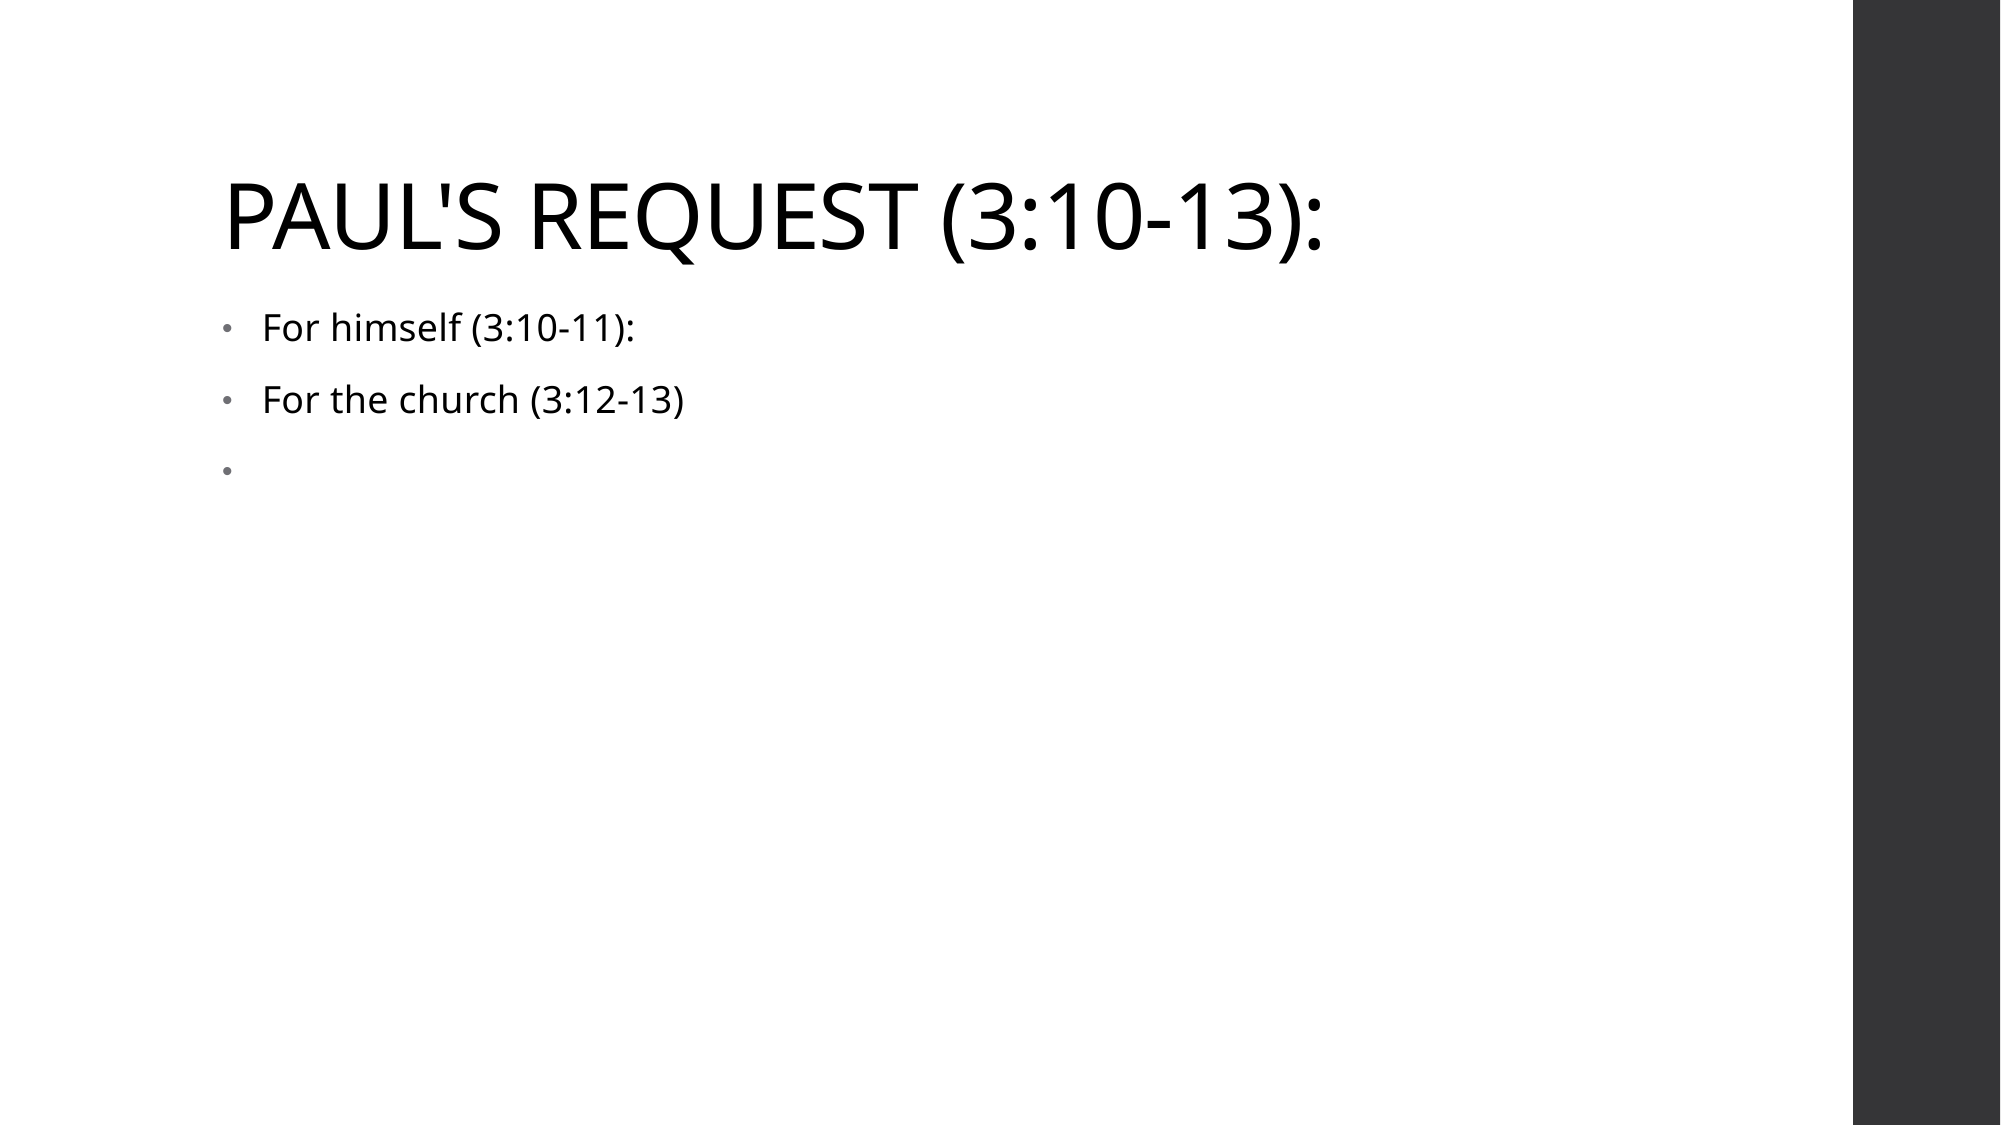

# PAUL'S REQUEST (3:10-13):
 For himself (3:10-11):
 For the church (3:12-13)